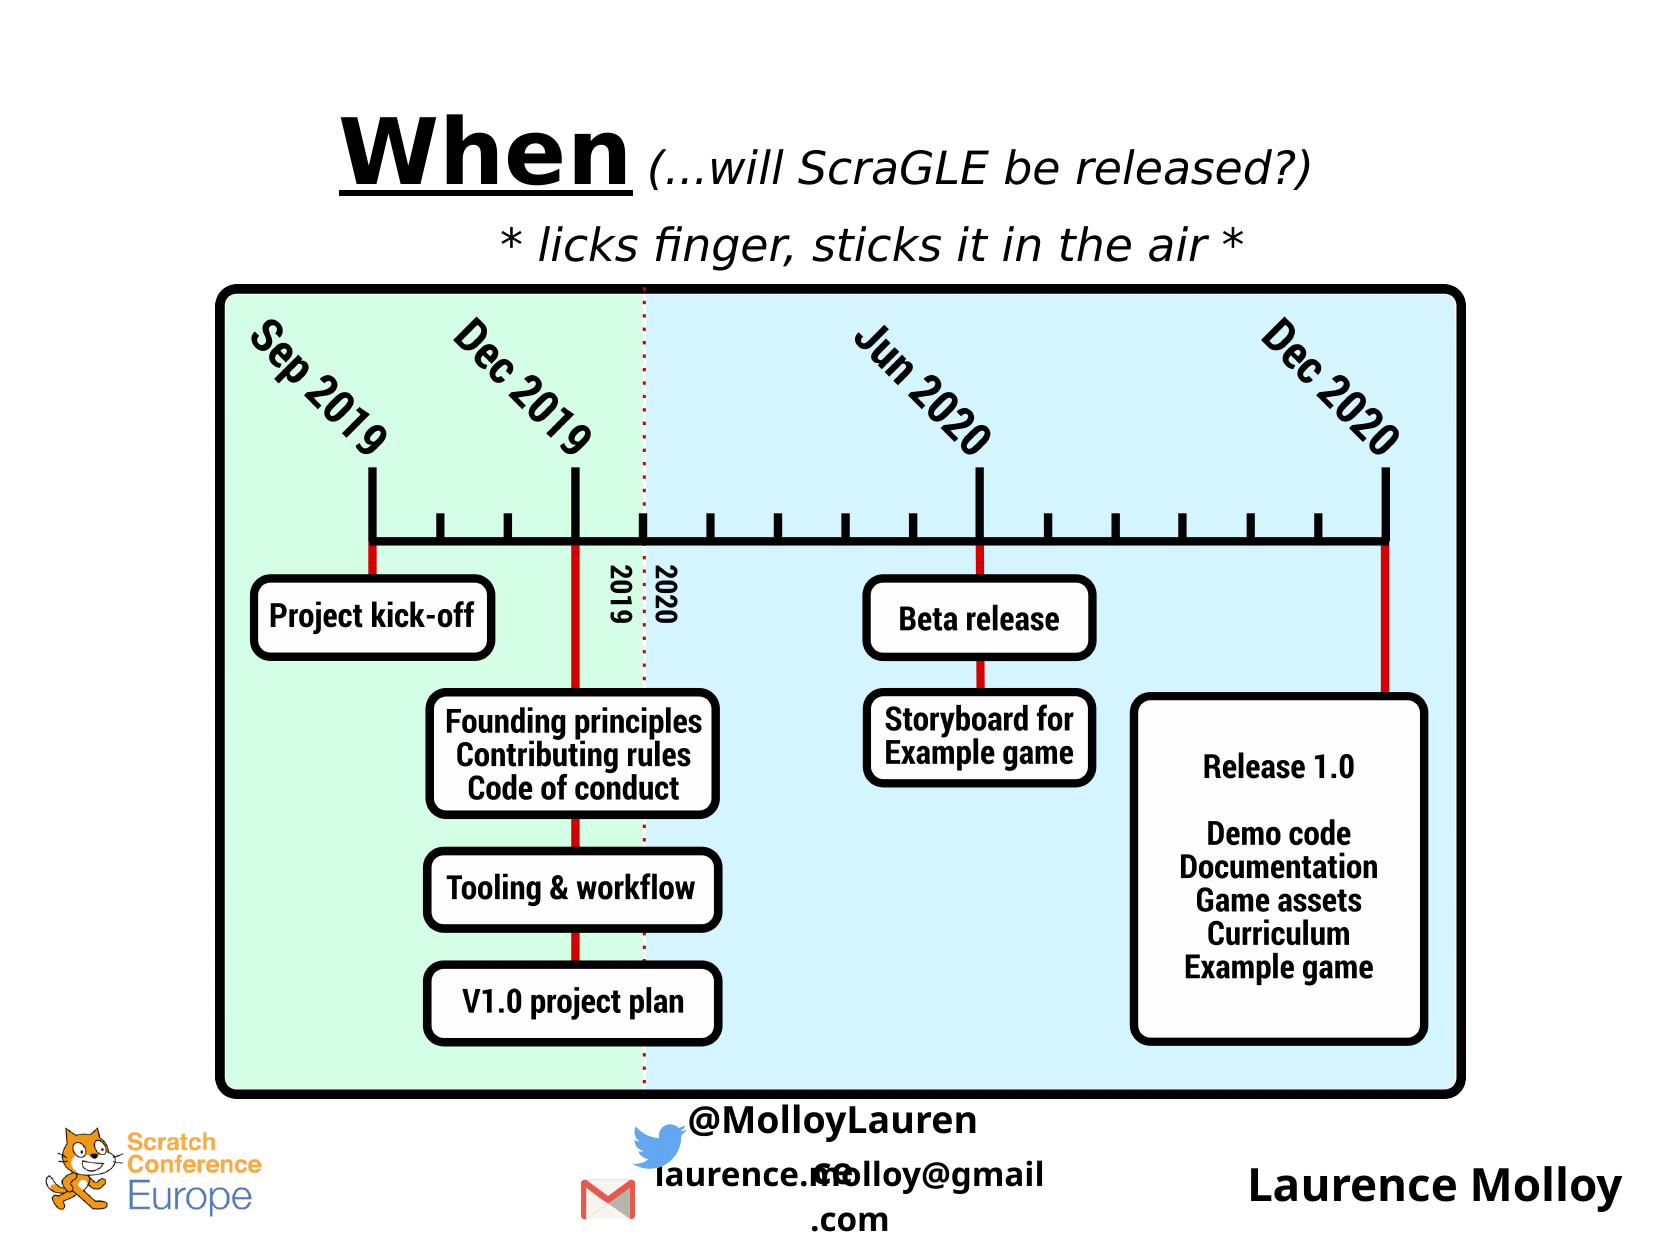

# When (...will ScraGLE be released?)
* licks finger, sticks it in the air *
@MolloyLaurence
Laurence Molloy
laurence.molloy@gmail.com